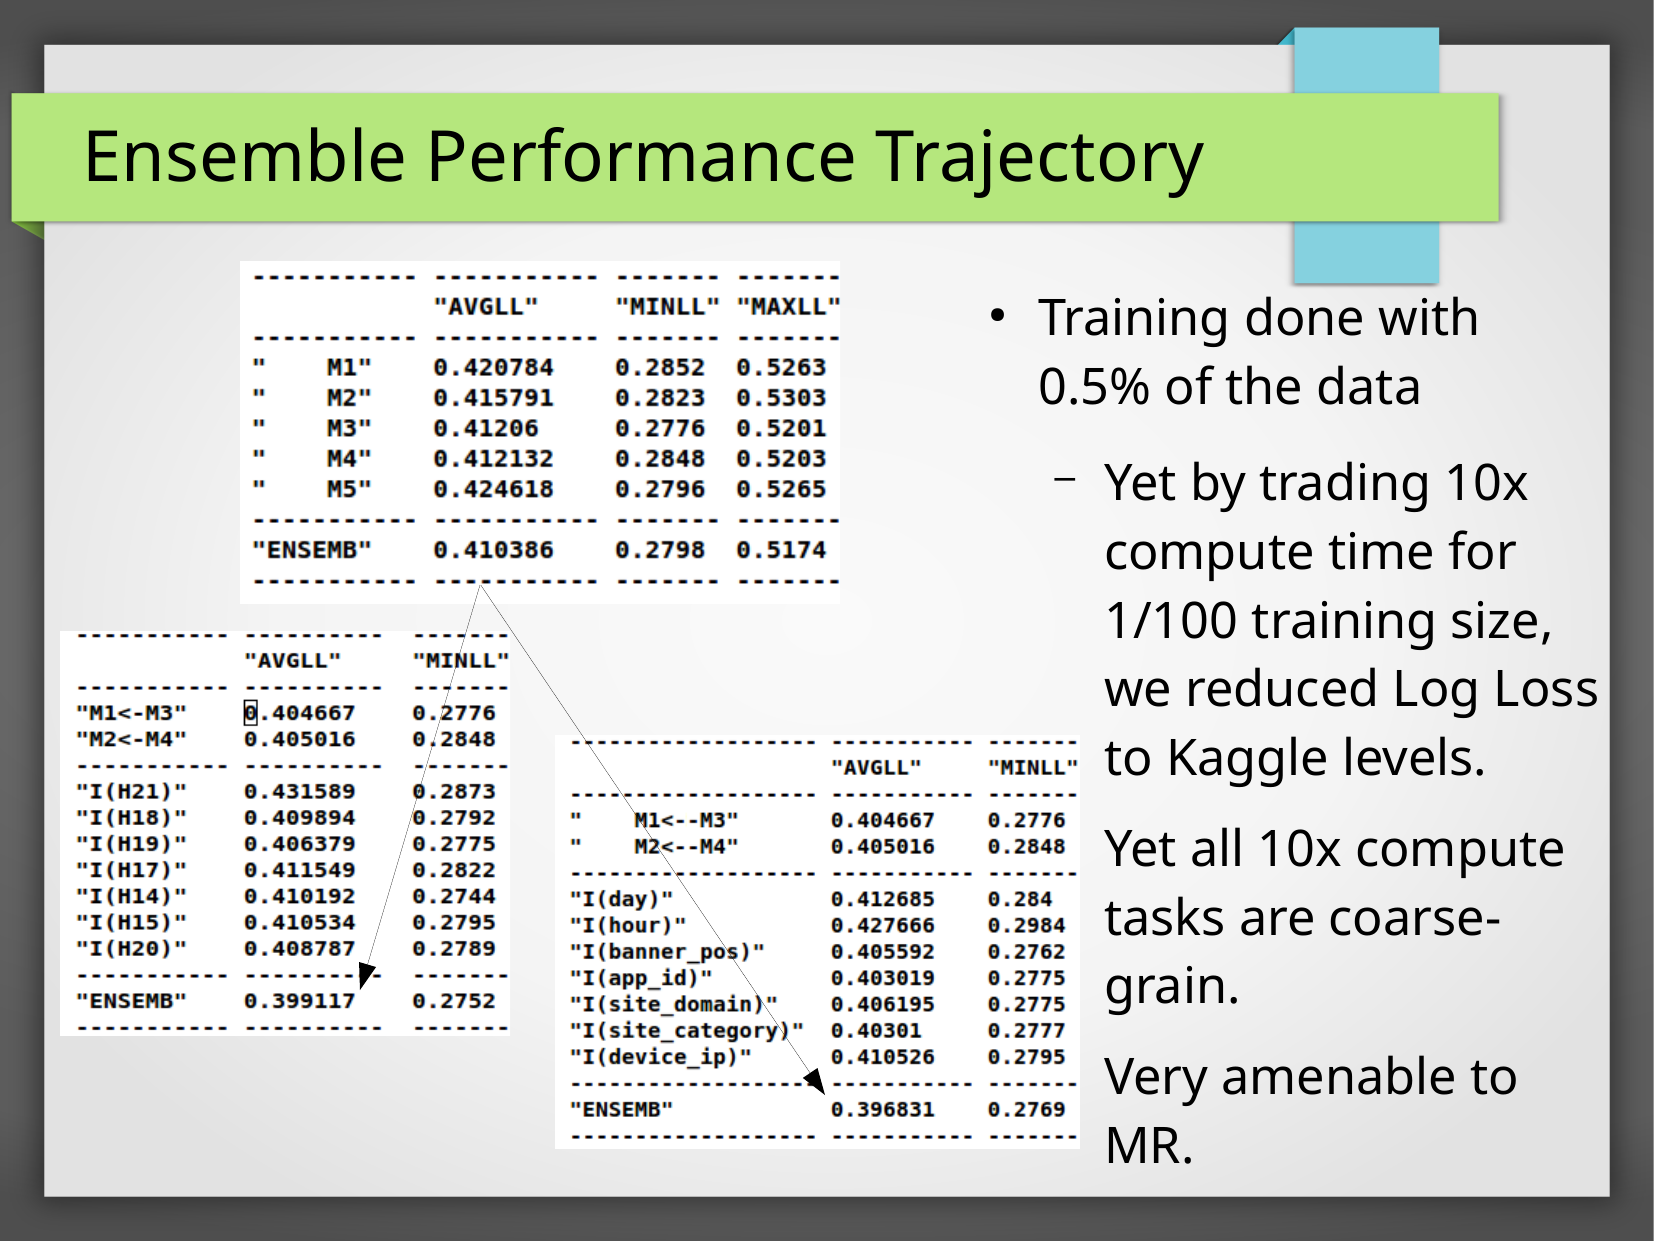

# Ensemble Performance Trajectory
Training done with 0.5% of the data
Yet by trading 10x compute time for 1/100 training size, we reduced Log Loss to Kaggle levels.
Yet all 10x compute tasks are coarse-grain.
Very amenable to MR.